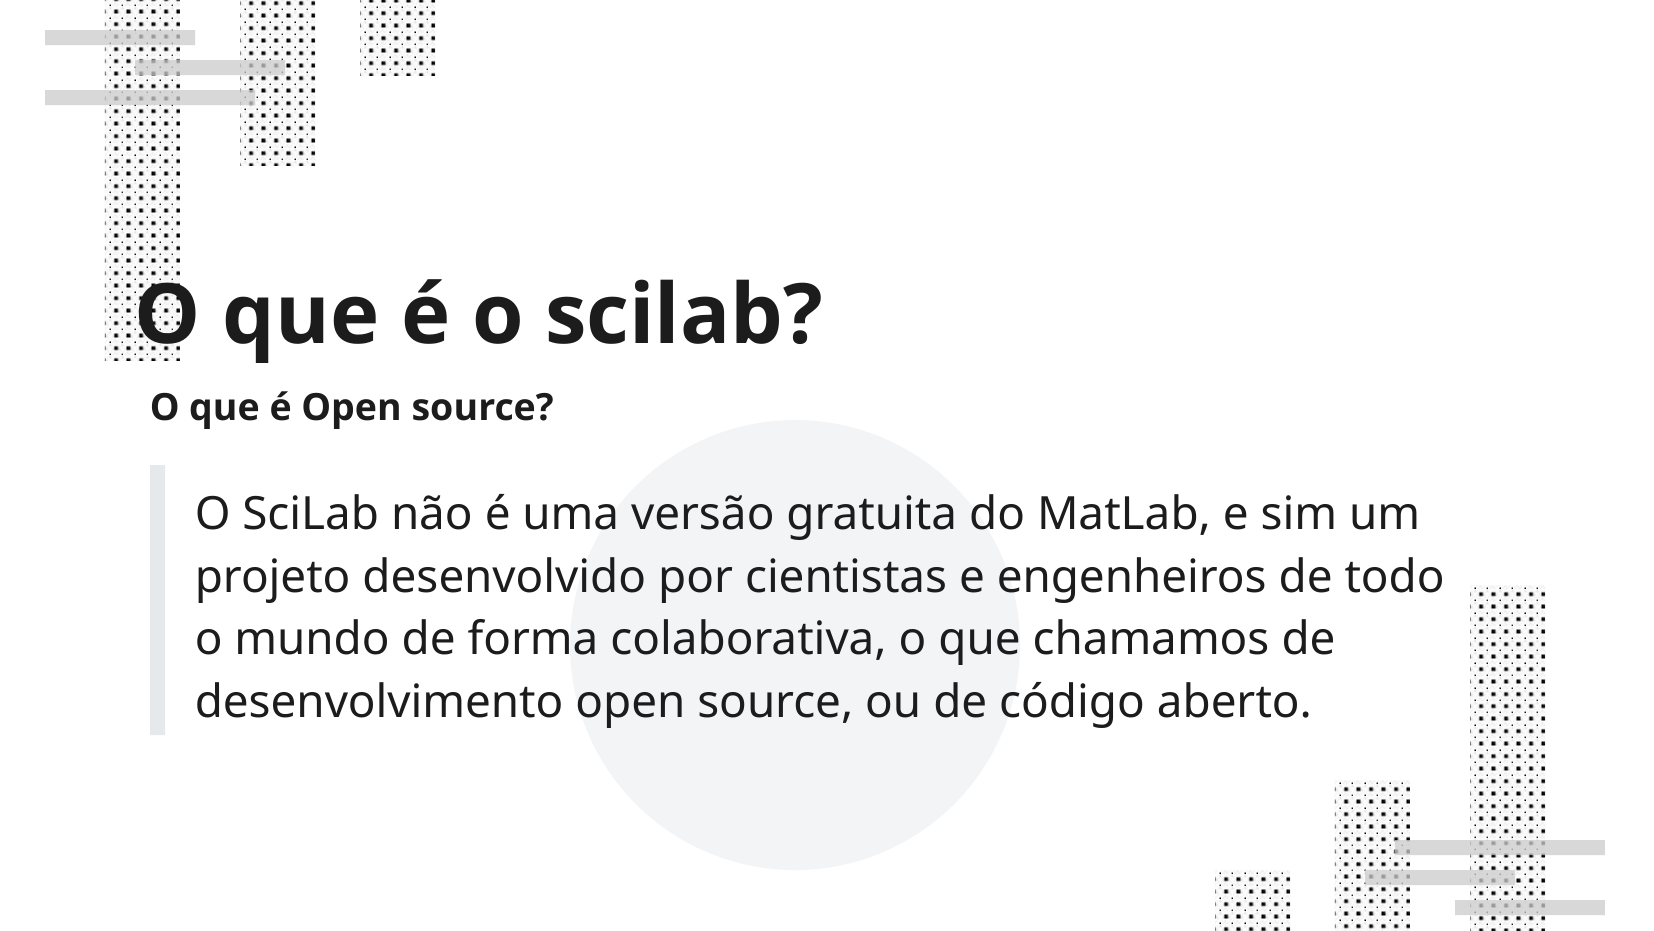

O que é o scilab?
O que é Open source?
O SciLab não é uma versão gratuita do MatLab, e sim um projeto desenvolvido por cientistas e engenheiros de todo o mundo de forma colaborativa, o que chamamos de desenvolvimento open source, ou de código aberto.